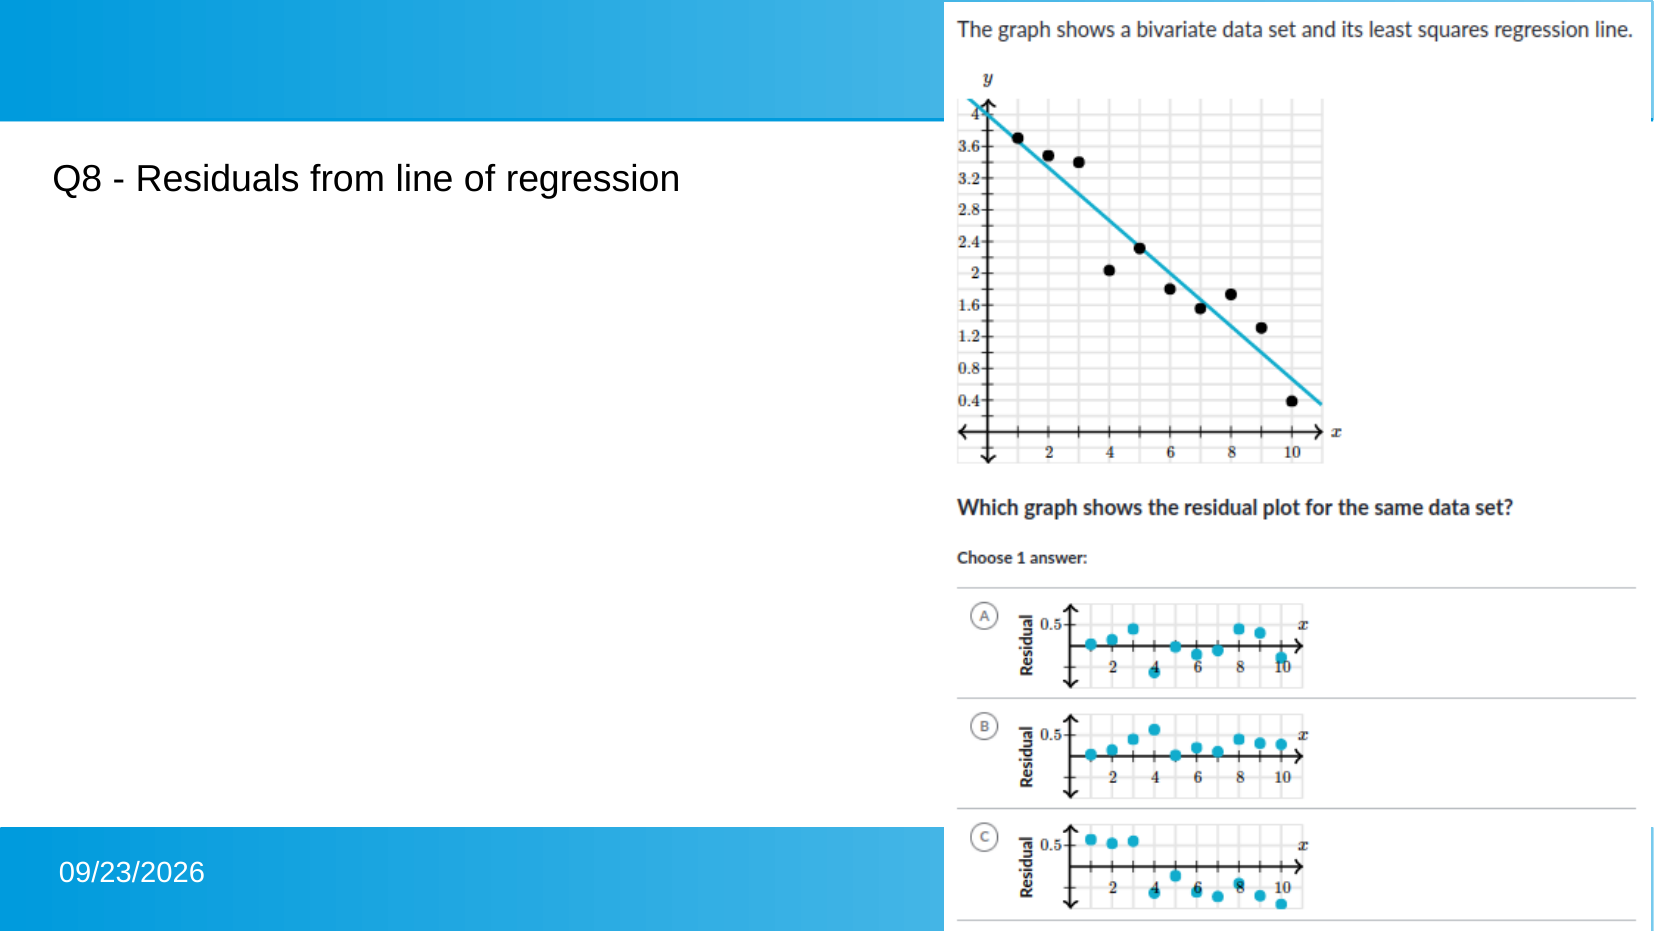

#
Q8 - Residuals from line of regression
10